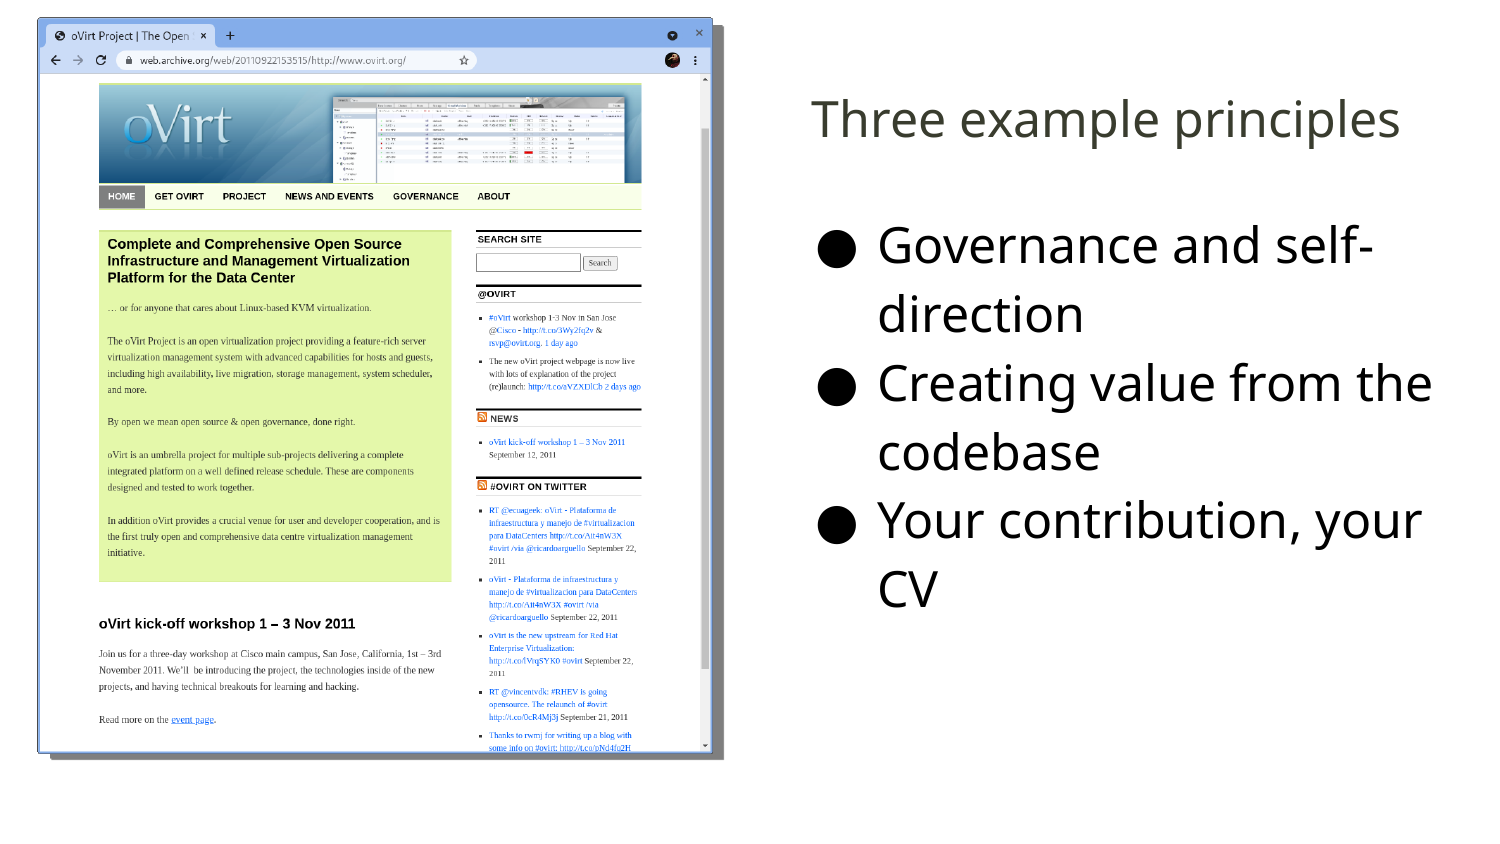

Three example principles
Governance and self-direction
Creating value from the codebase
Your contribution, your CV